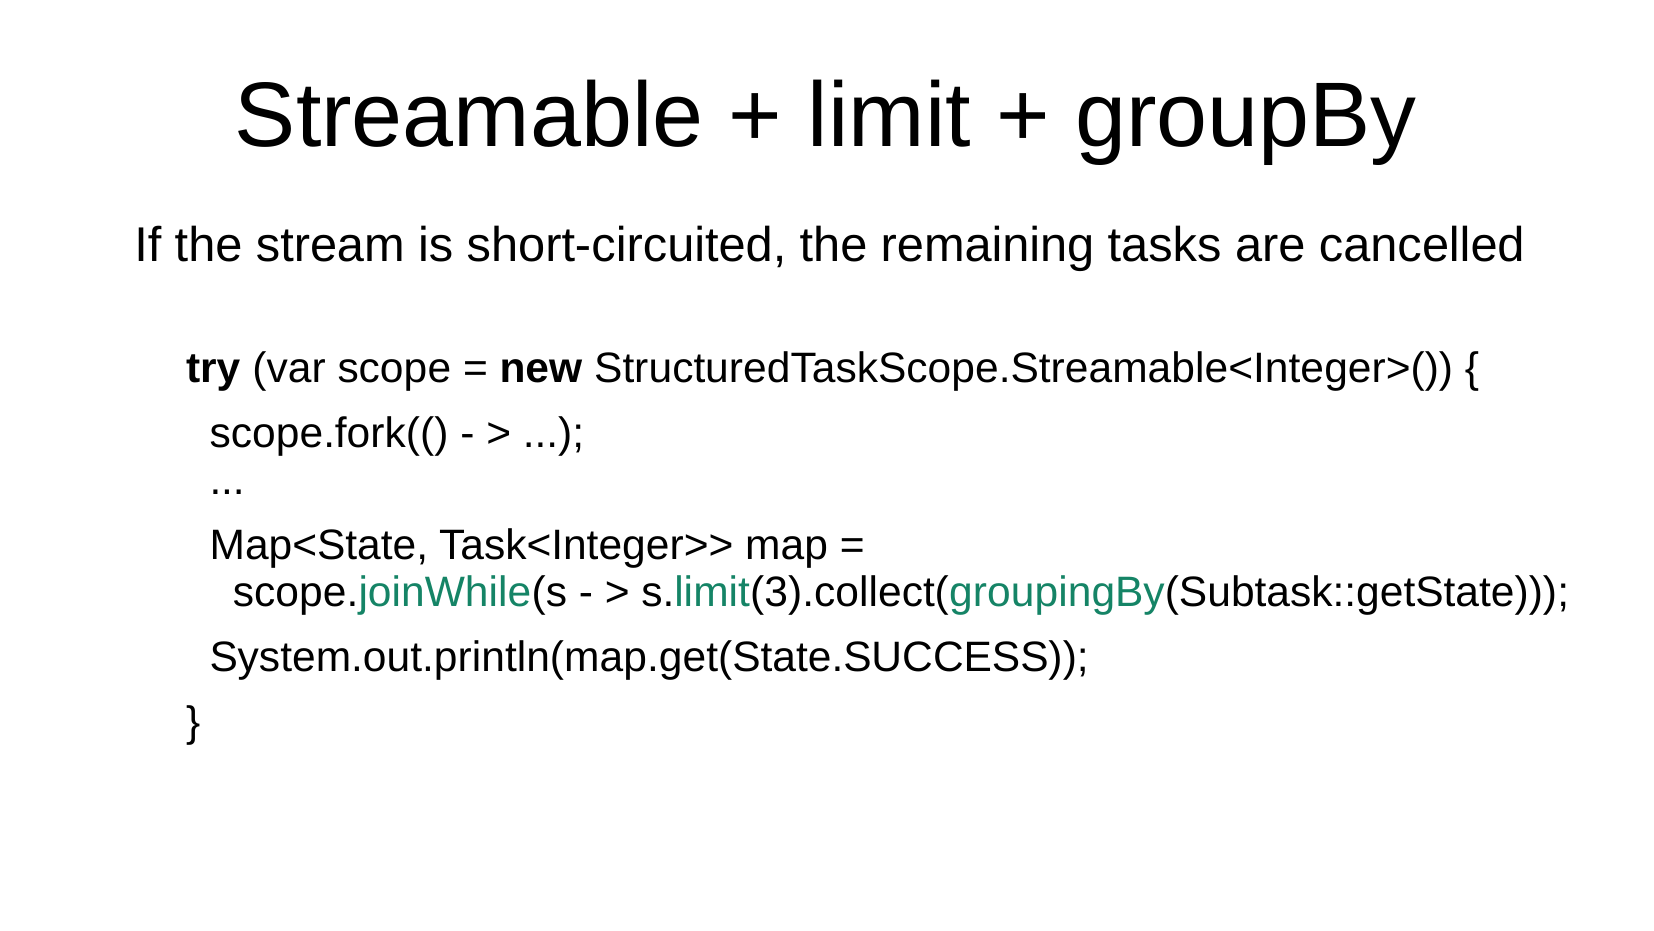

# Streamable + limit + groupBy
If the stream is short-circuited, the remaining tasks are cancelled
try (var scope = new StructuredTaskScope.Streamable<Integer>()) {
 scope.fork(() - > ...);
 ...
 Map<State, Task<Integer>> map =
 scope.joinWhile(s - > s.limit(3).collect(groupingBy(Subtask::getState)));
 System.out.println(map.get(State.SUCCESS));
}